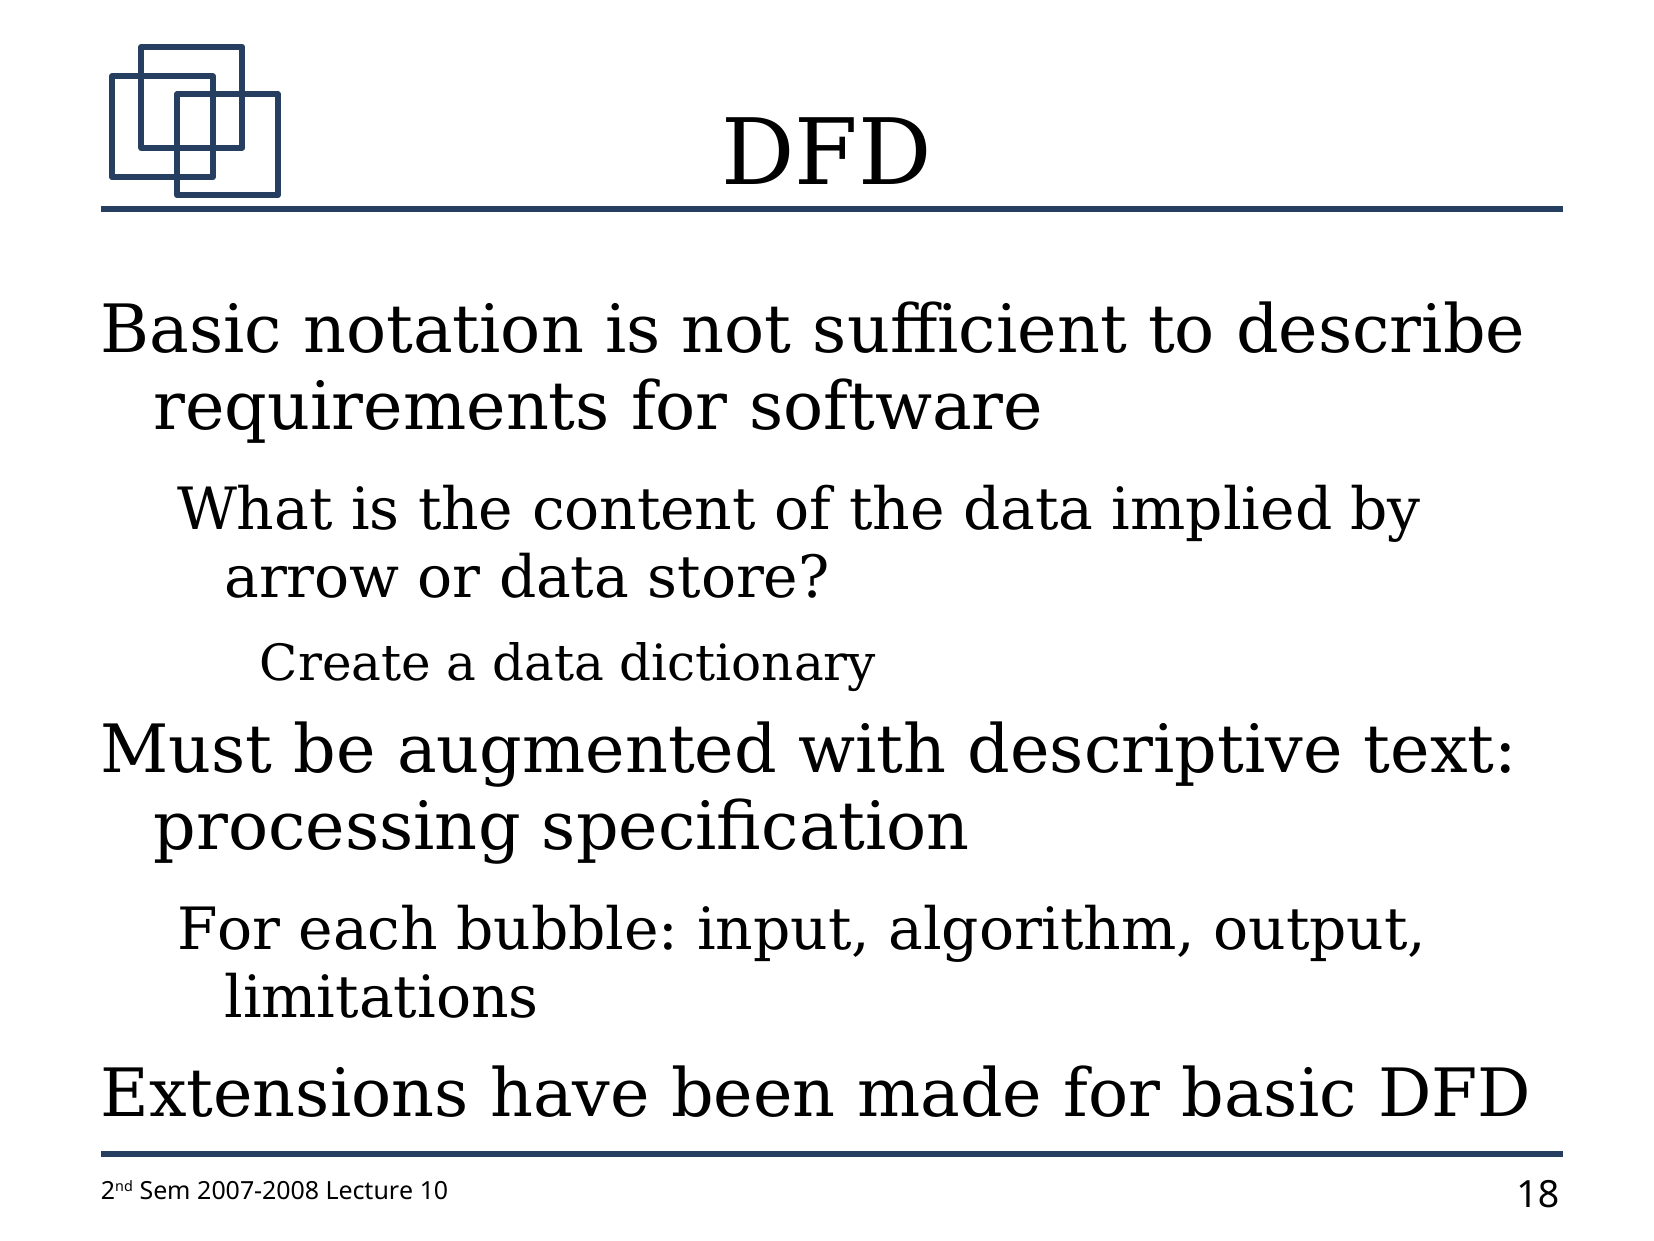

# DFD
Basic notation is not sufficient to describe requirements for software
What is the content of the data implied by arrow or data store?
Create a data dictionary
Must be augmented with descriptive text: processing specification
For each bubble: input, algorithm, output, limitations
Extensions have been made for basic DFD